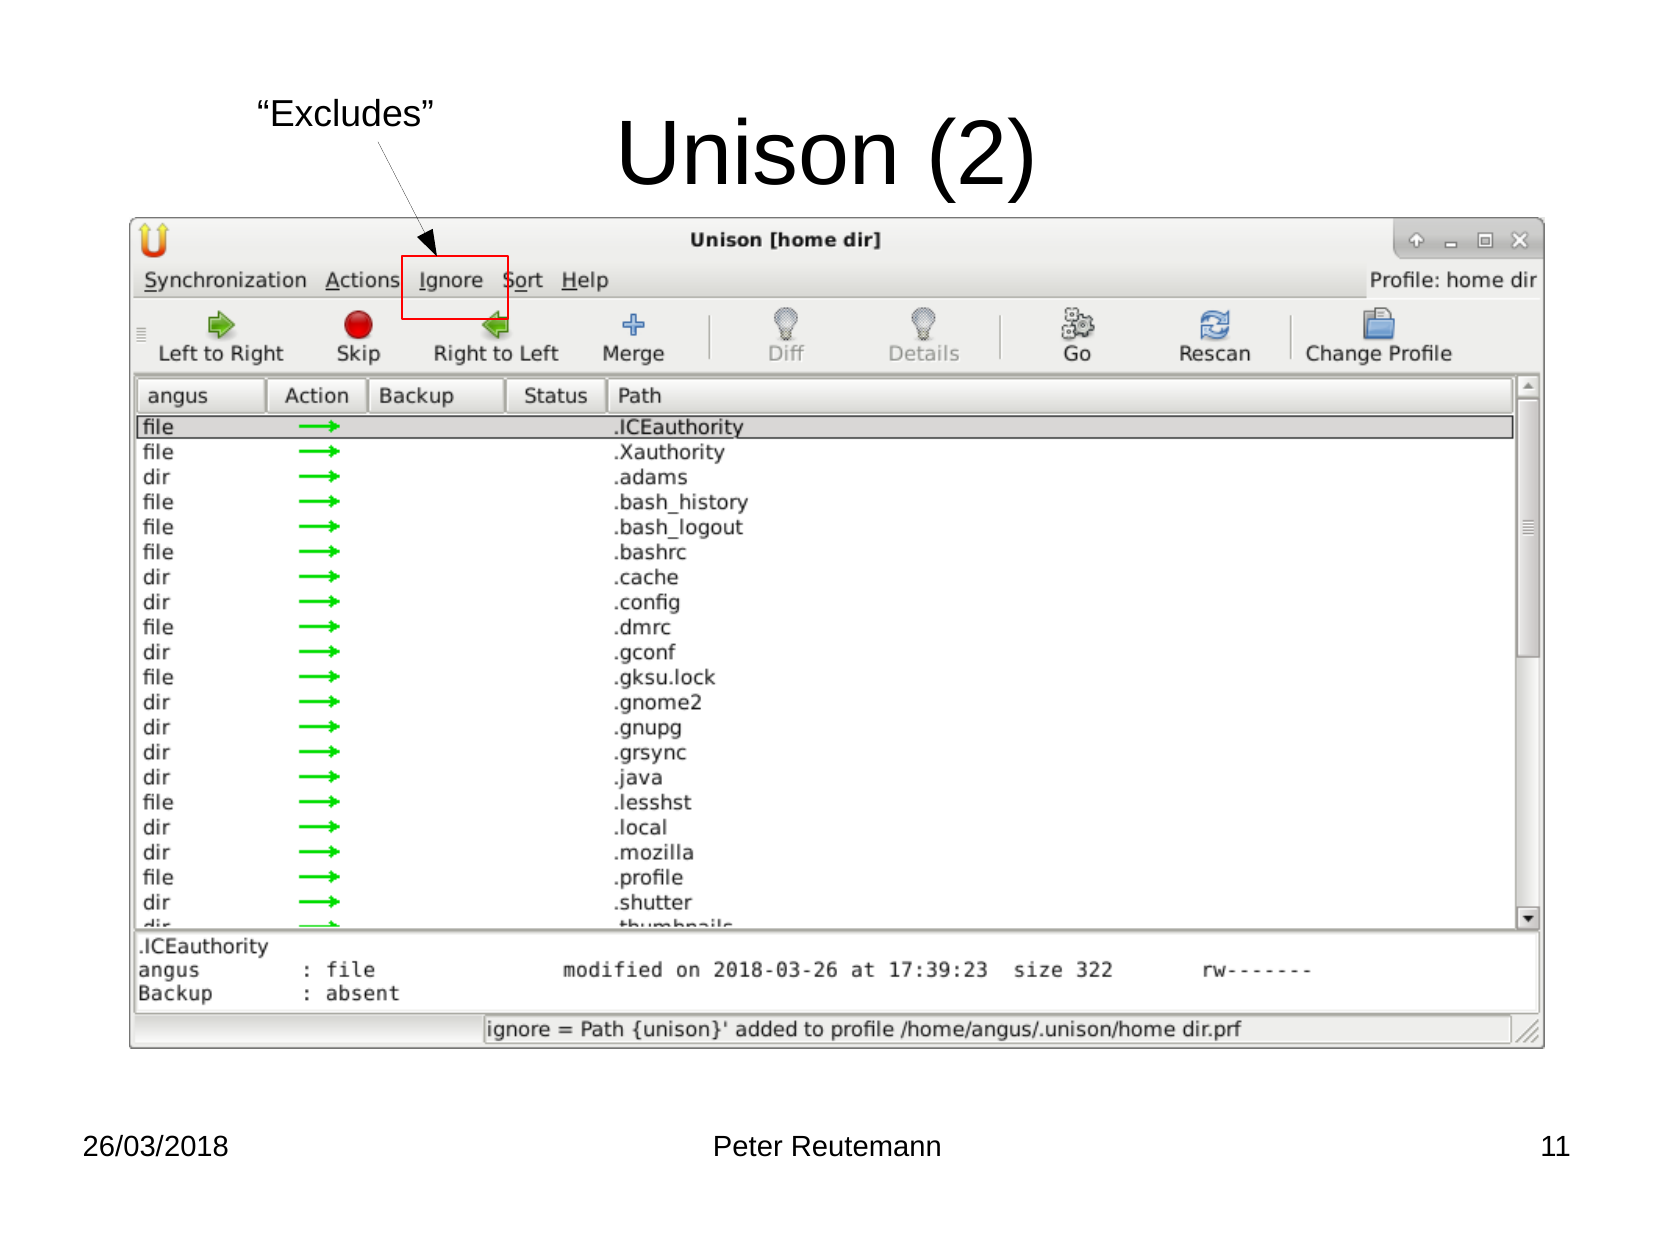

# Unison (2)
“Excludes”
26/03/2018
Peter Reutemann
11